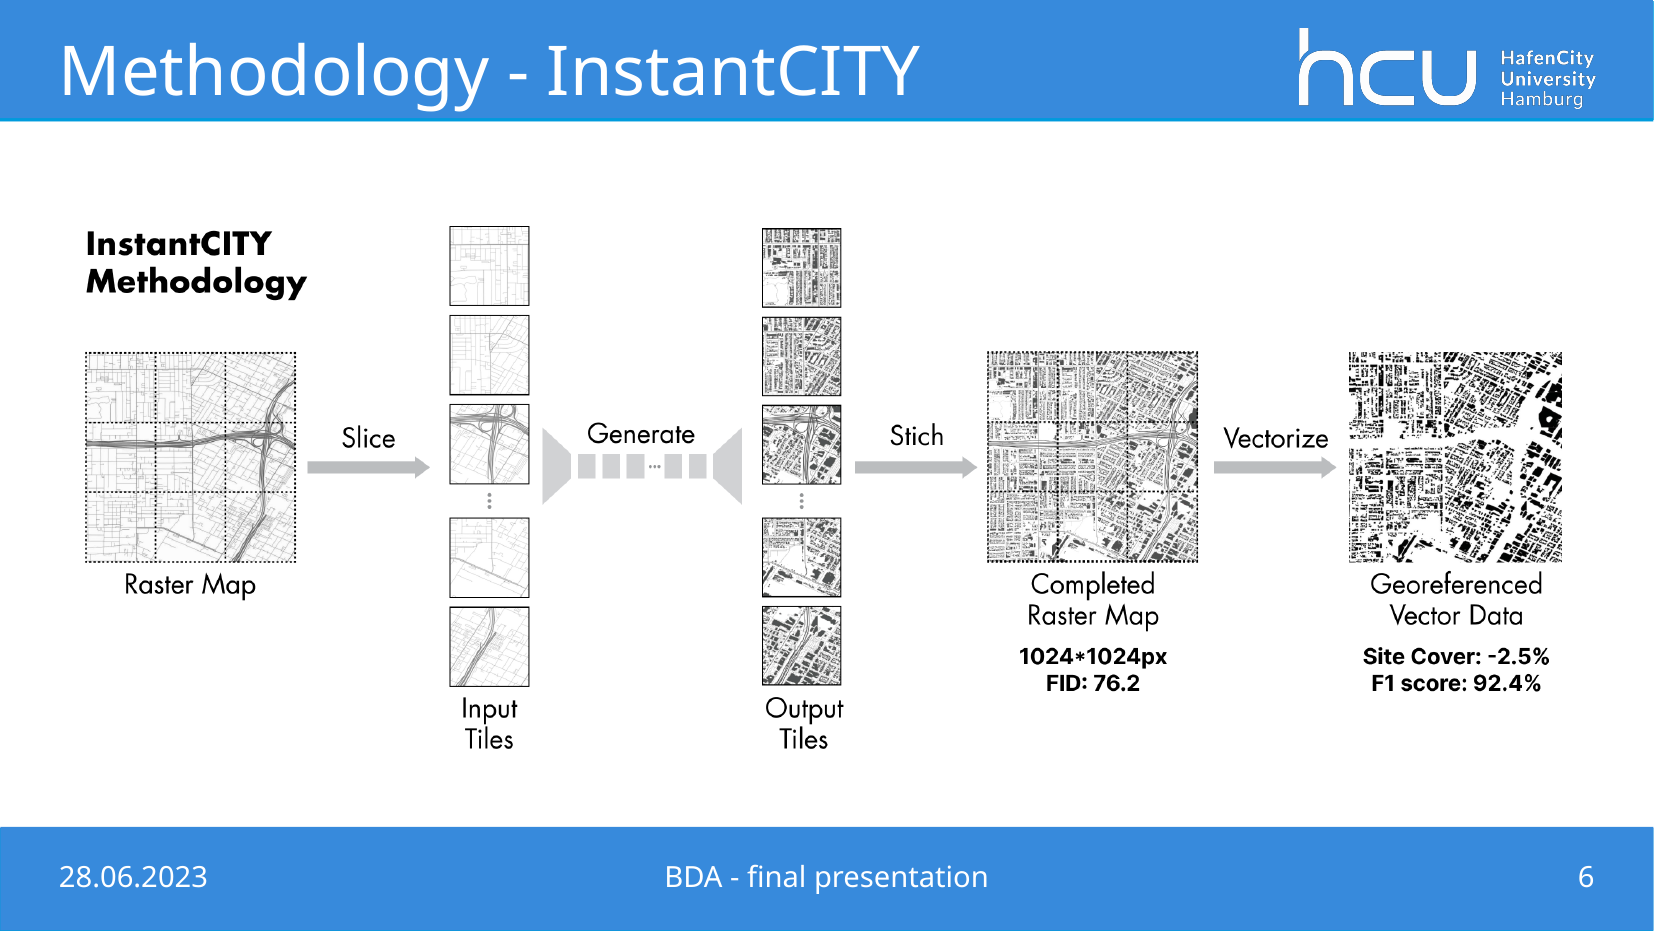

# Methodology - InstantCITY
28.06.2023
BDA - final presentation
6